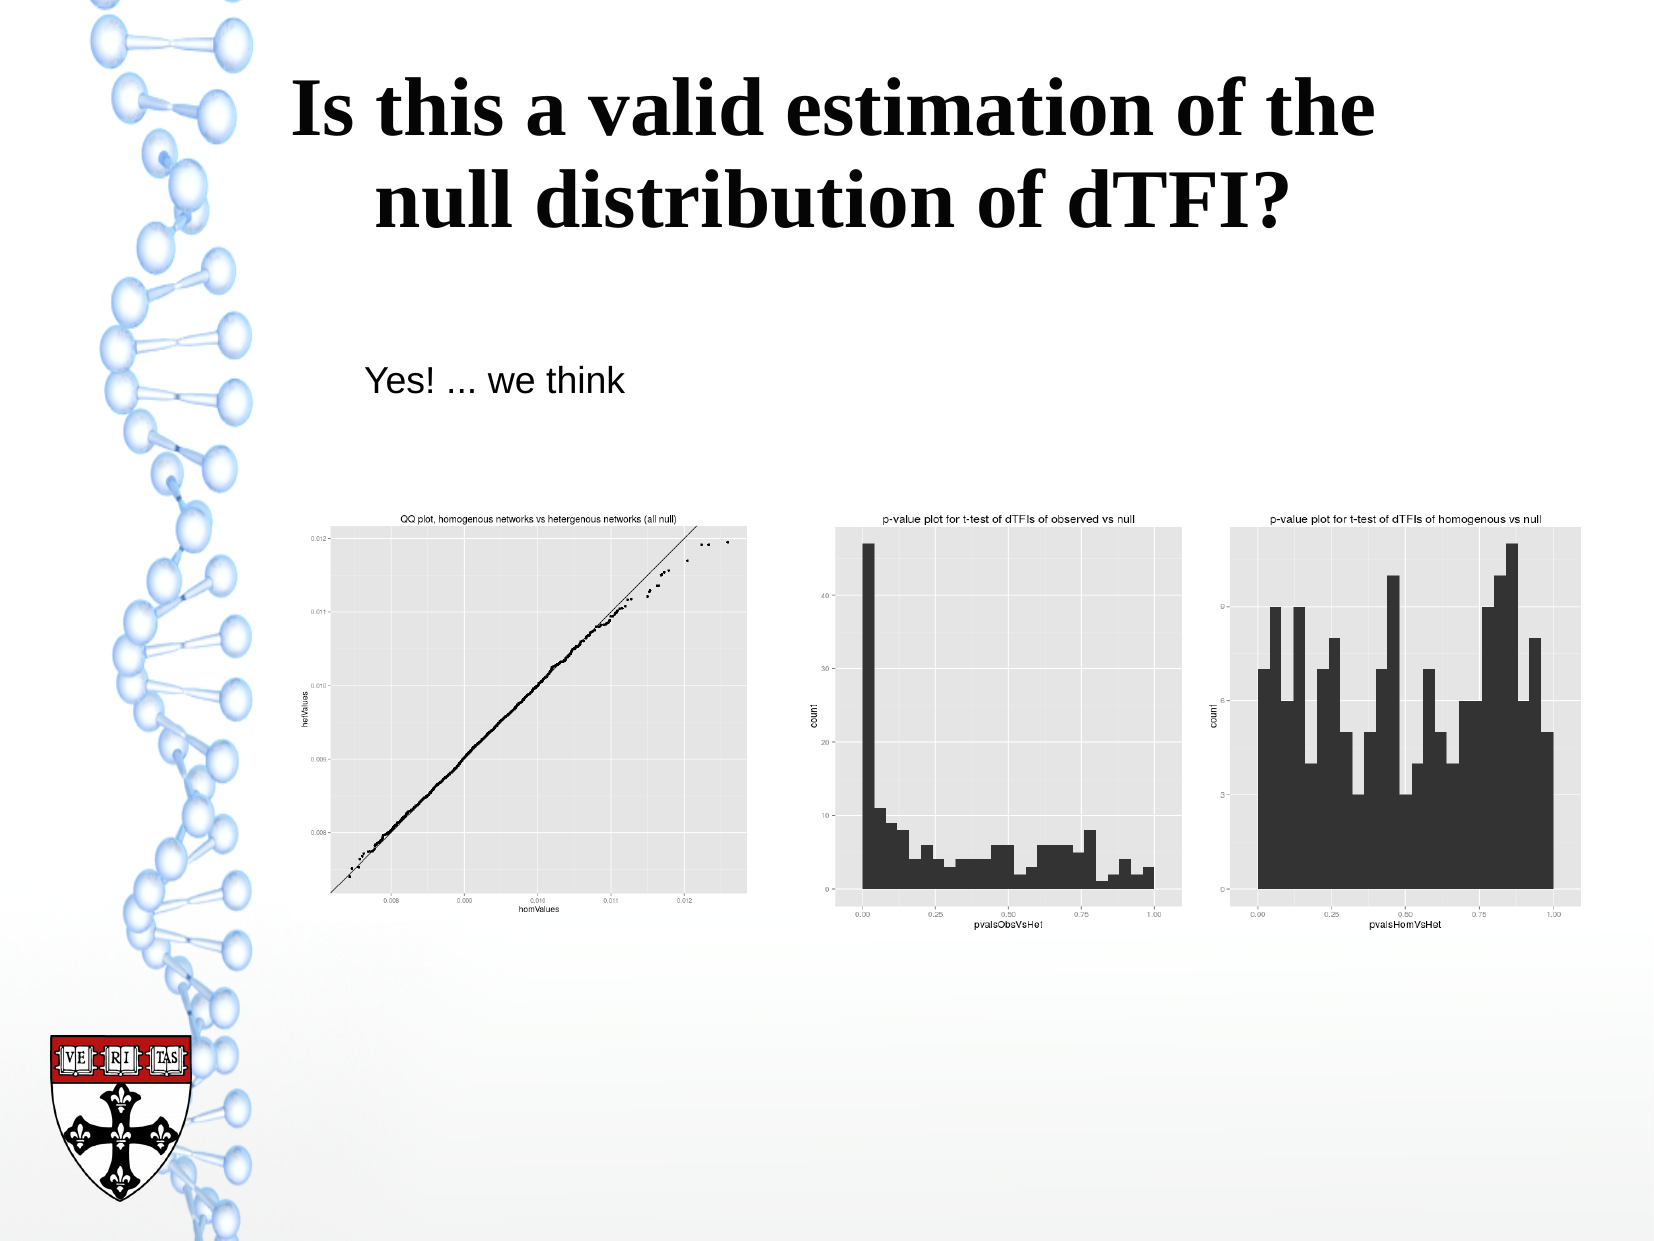

# Is this a valid estimation of the null distribution of dTFI?
Yes! ... we think